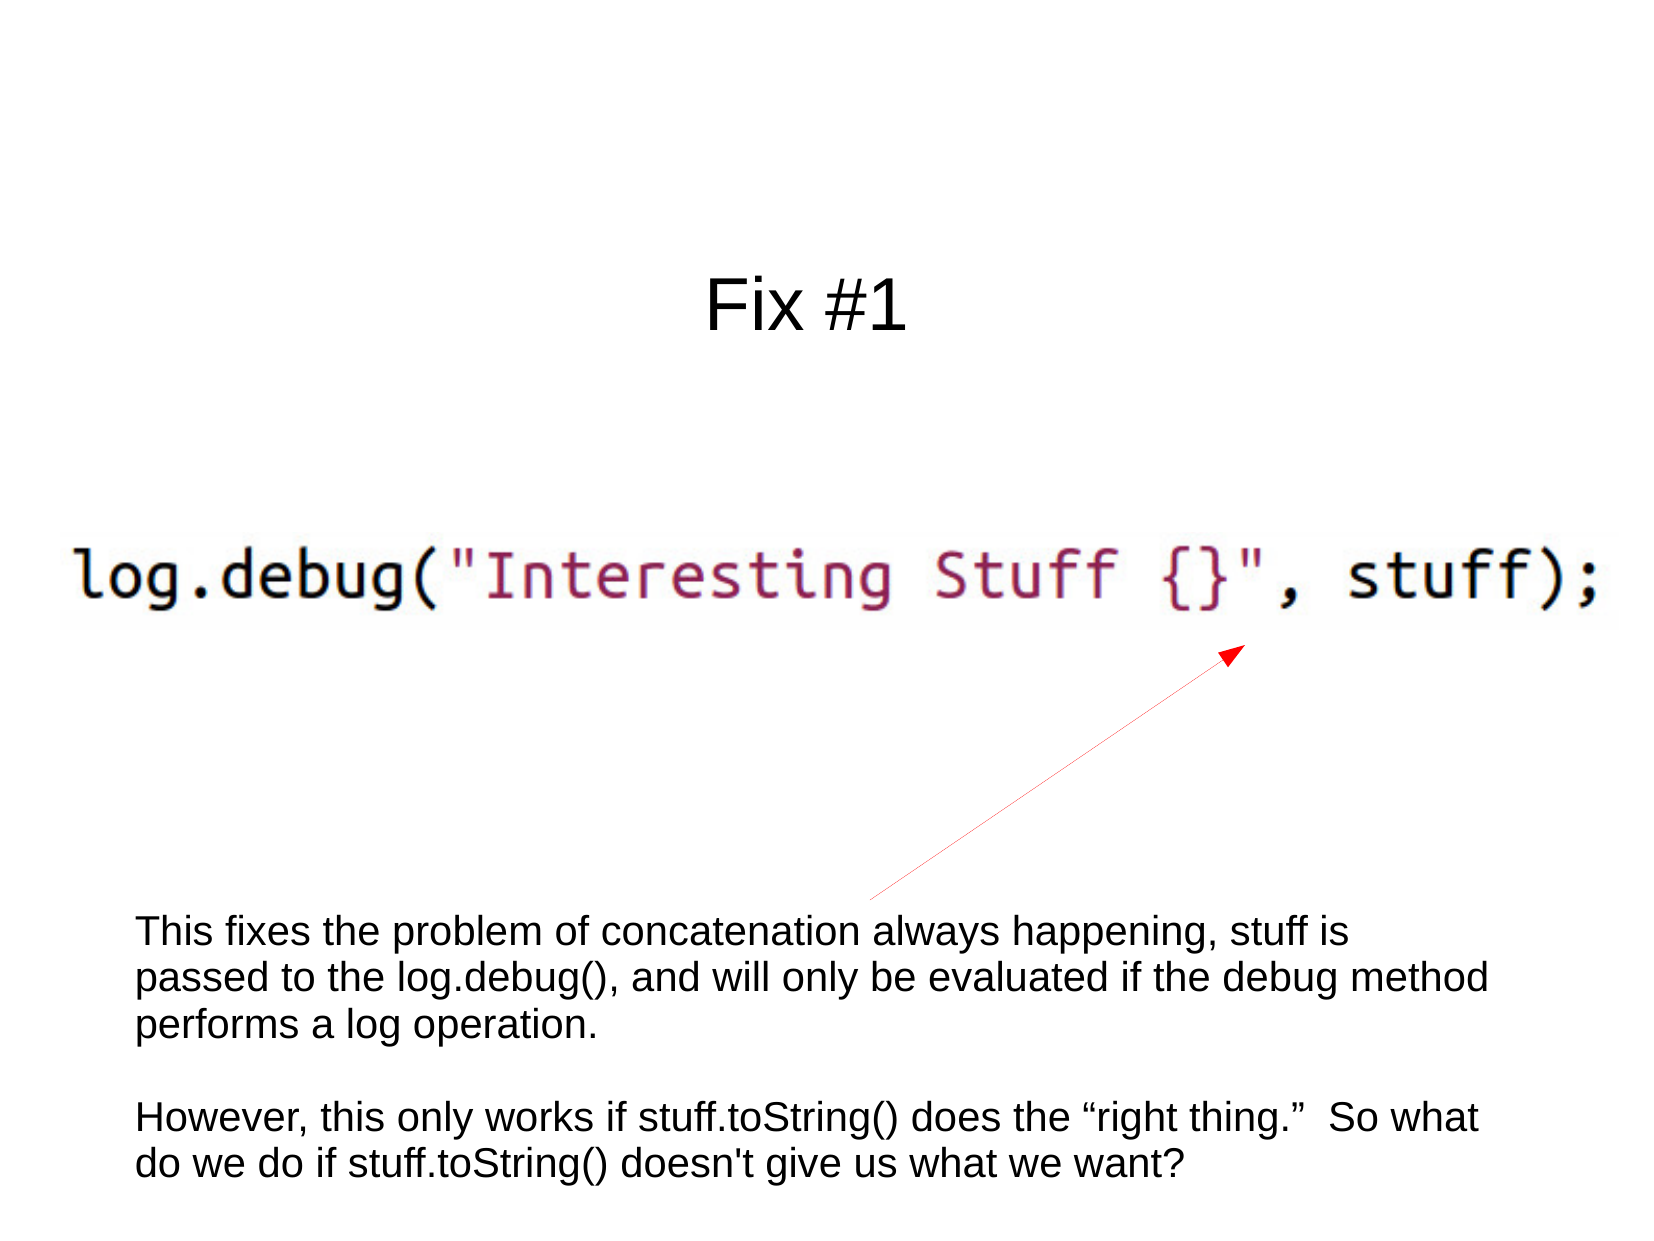

Fix #1
This fixes the problem of concatenation always happening, stuff is passed to the log.debug(), and will only be evaluated if the debug method performs a log operation.
However, this only works if stuff.toString() does the “right thing.” So what do we do if stuff.toString() doesn't give us what we want?